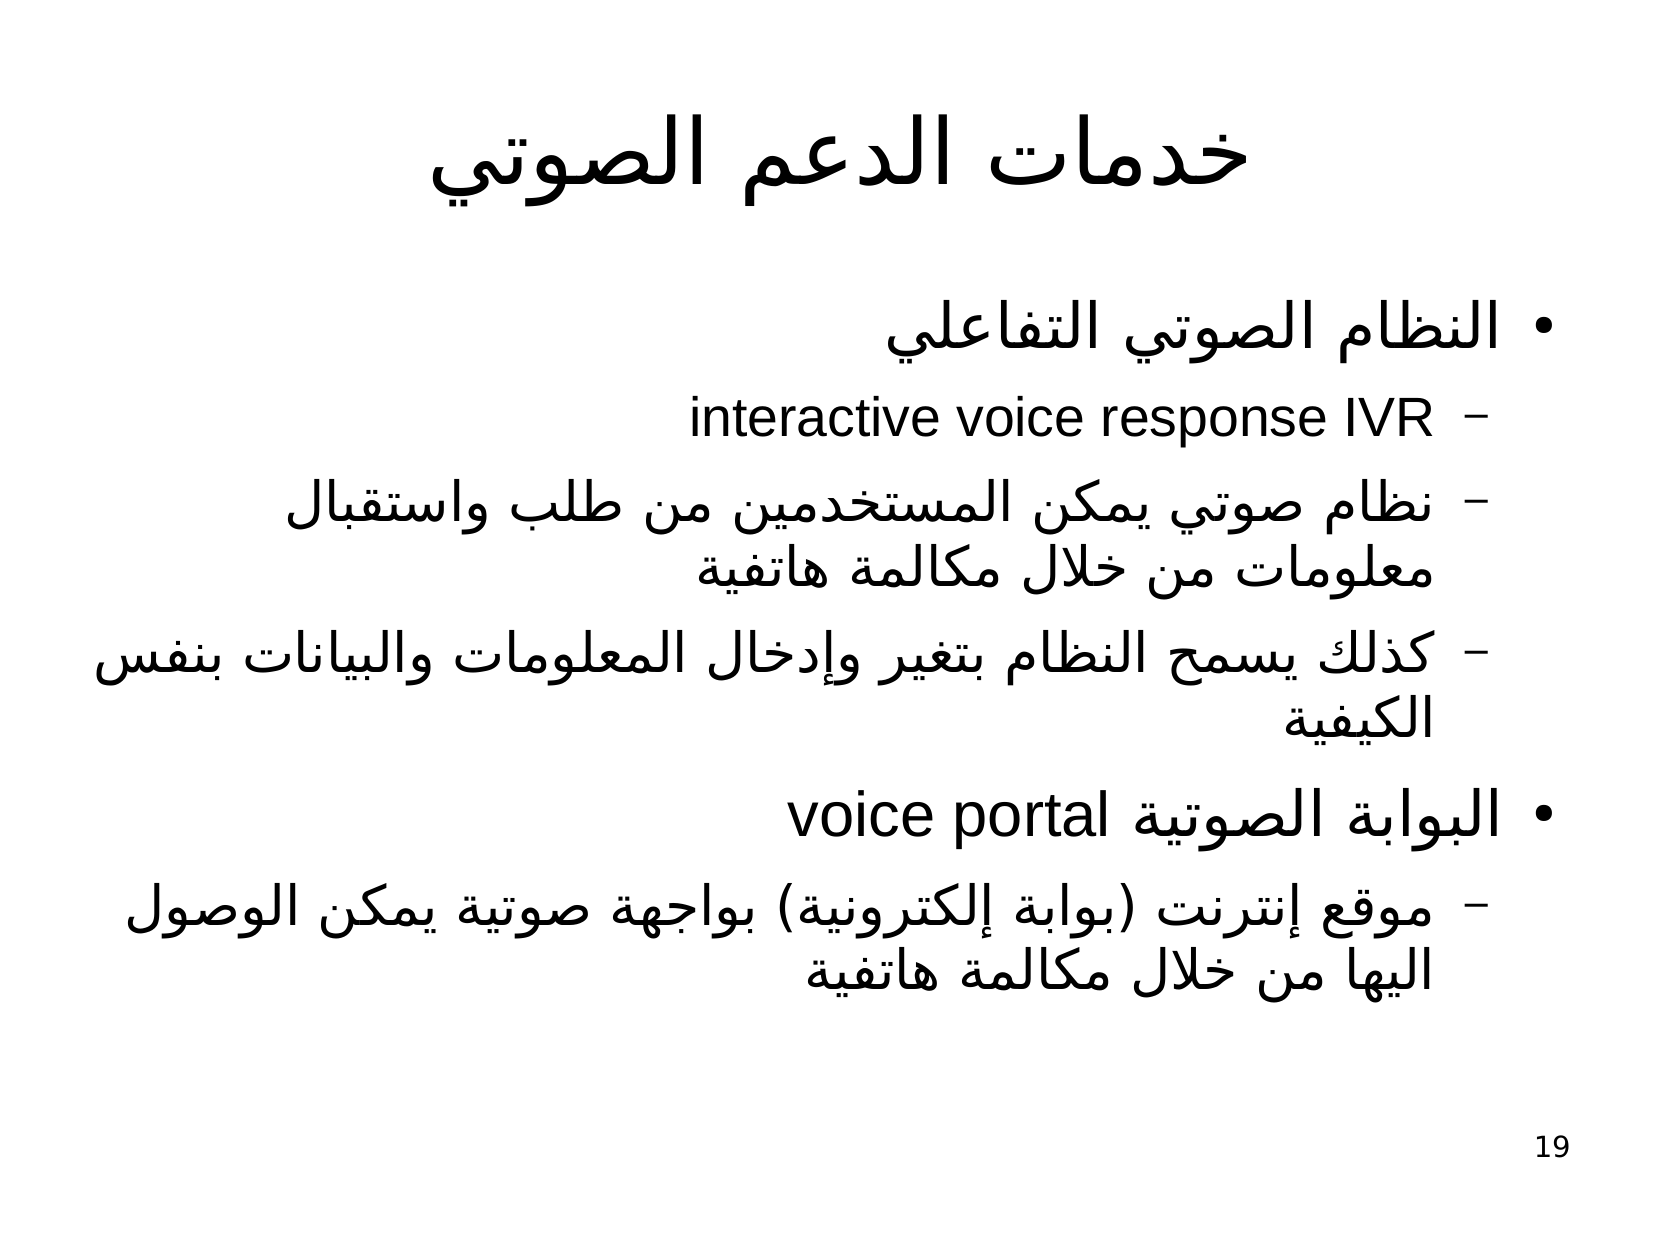

# خدمات الدعم الصوتي
النظام الصوتي التفاعلي
interactive voice response IVR
نظام صوتي يمكن المستخدمين من طلب واستقبال معلومات من خلال مكالمة هاتفية
كذلك يسمح النظام بتغير وإدخال المعلومات والبيانات بنفس الكيفية
البوابة الصوتية voice portal
موقع إنترنت (بوابة إلكترونية) بواجهة صوتية يمكن الوصول اليها من خلال مكالمة هاتفية
19